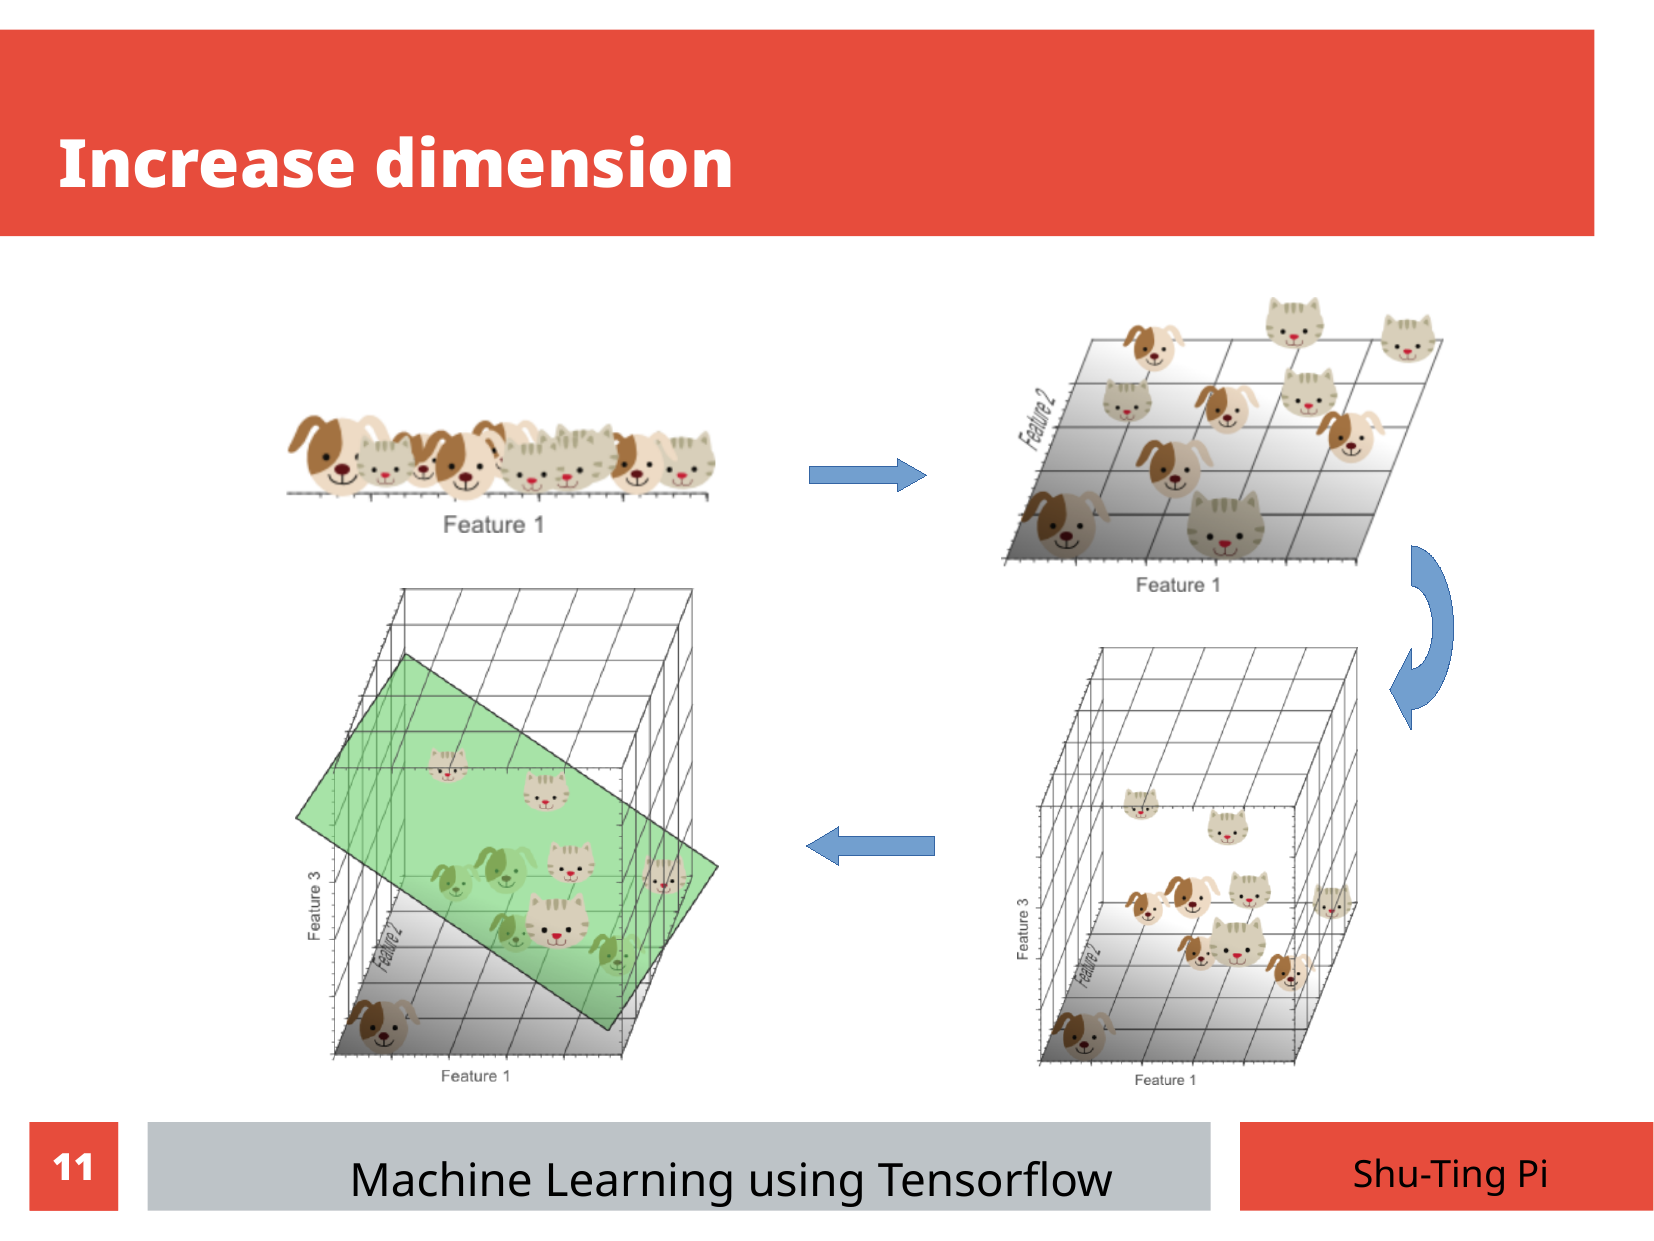

# Increase dimension
11
Machine Learning using Tensorflow
Shu-Ting Pi